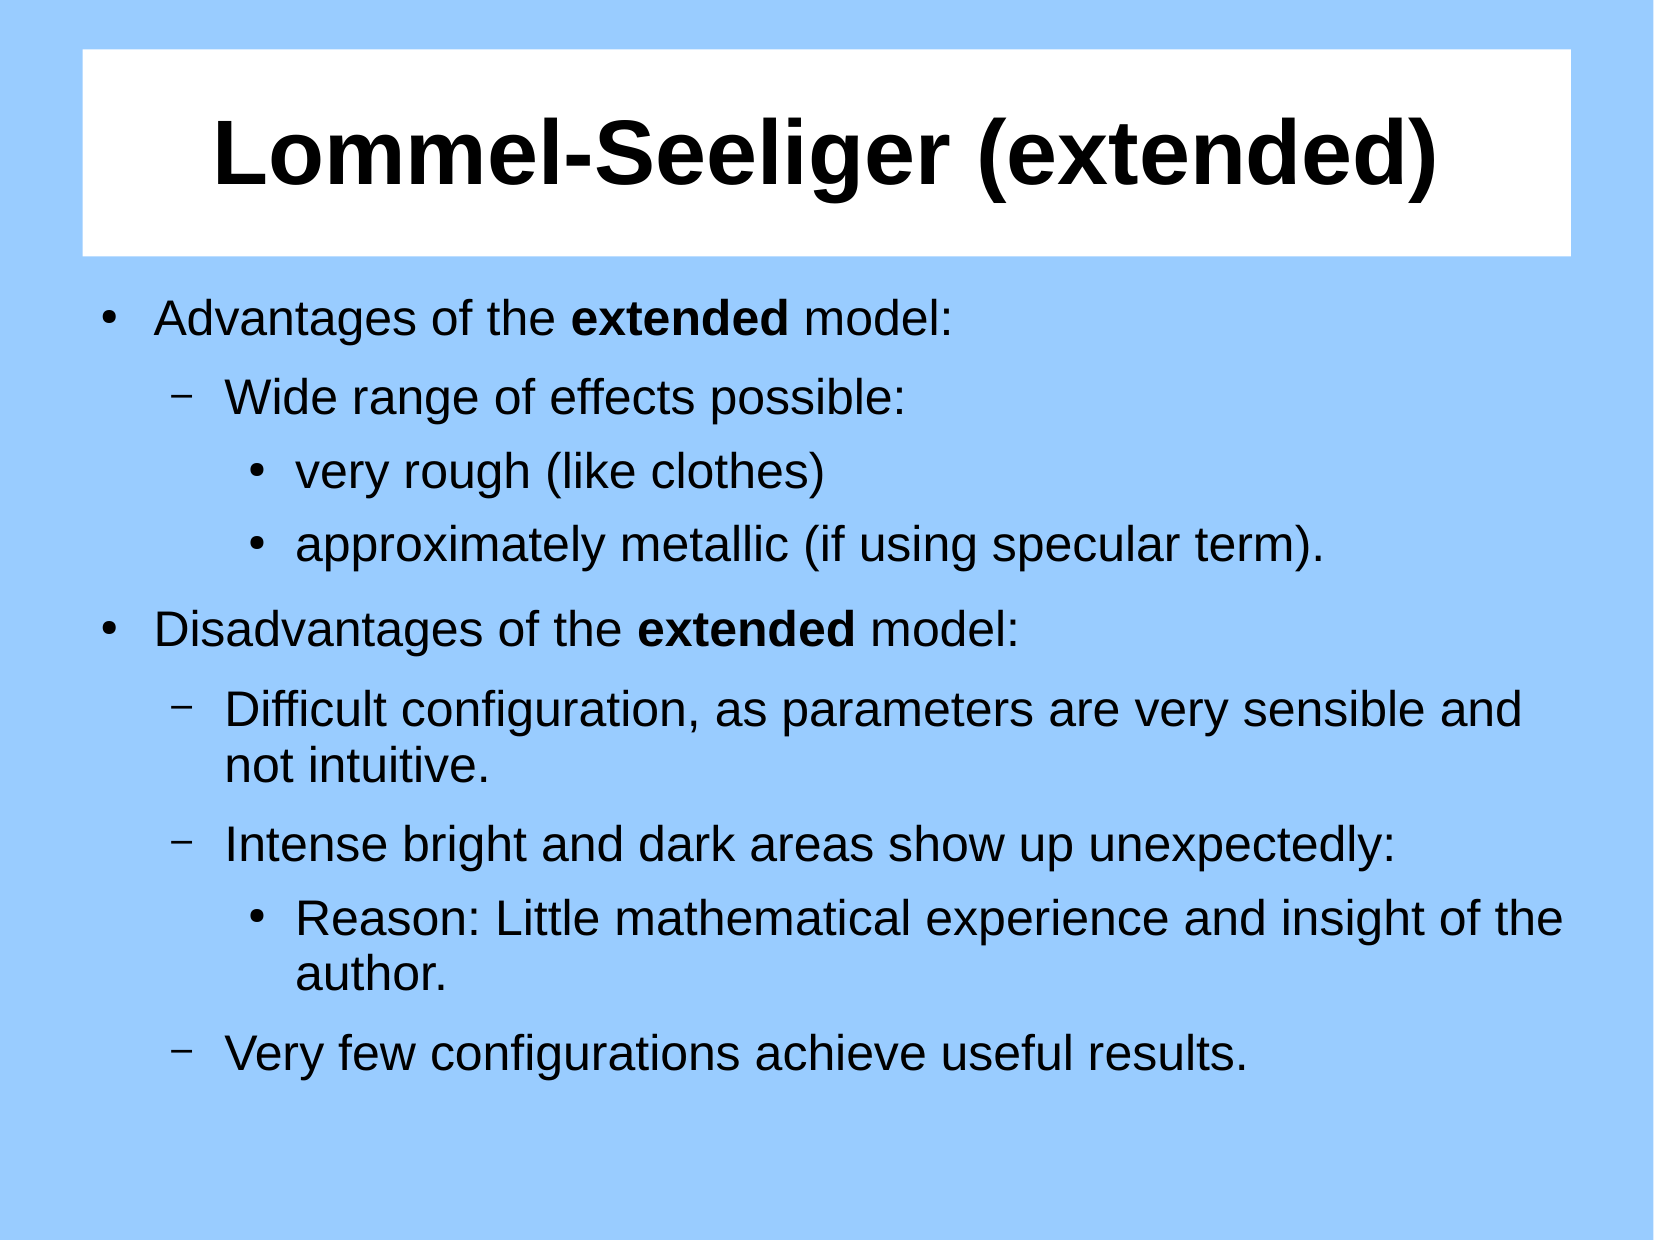

# Lommel-Seeliger (extended)
Advantages of the extended model:
Wide range of effects possible:
very rough (like clothes)
approximately metallic (if using specular term).
Disadvantages of the extended model:
Difficult configuration, as parameters are very sensible and not intuitive.
Intense bright and dark areas show up unexpectedly:
Reason: Little mathematical experience and insight of the author.
Very few configurations achieve useful results.